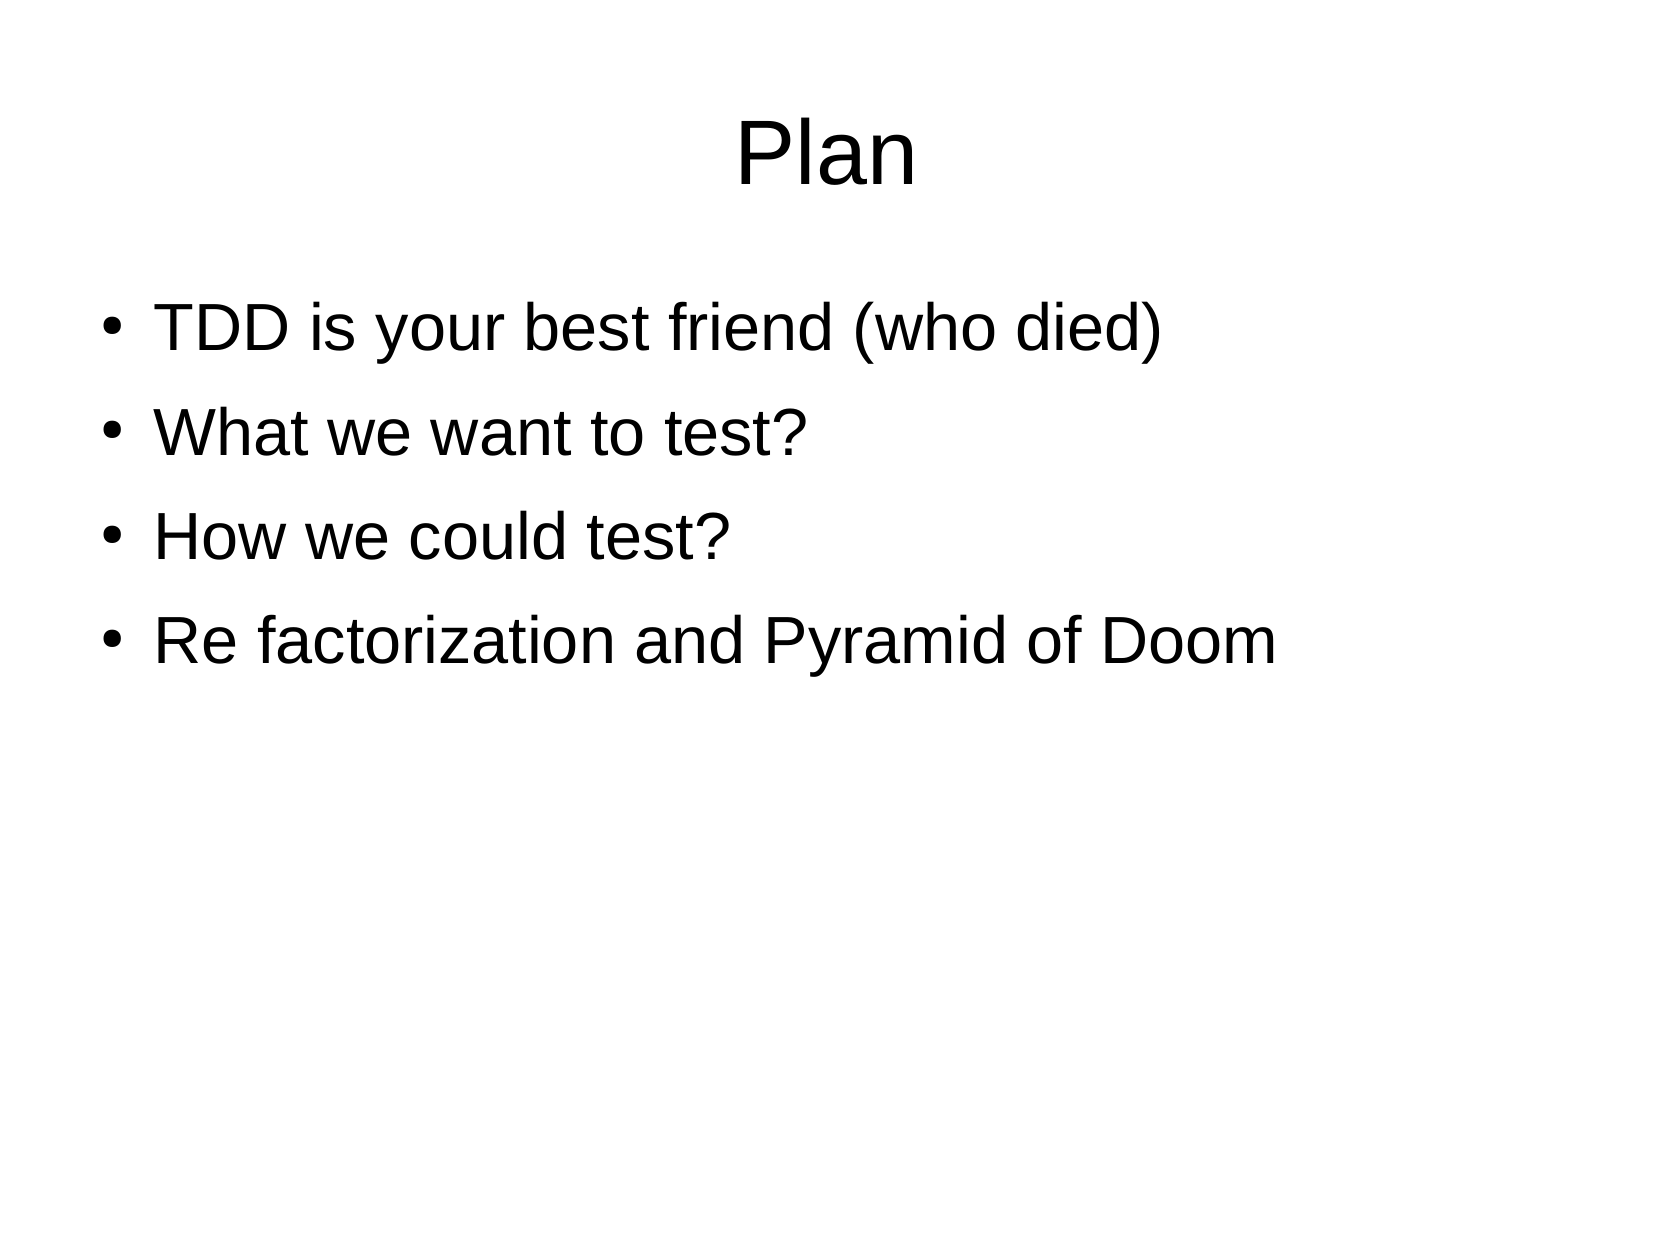

# Plan
TDD is your best friend (who died)
What we want to test?
How we could test?
Re factorization and Pyramid of Doom